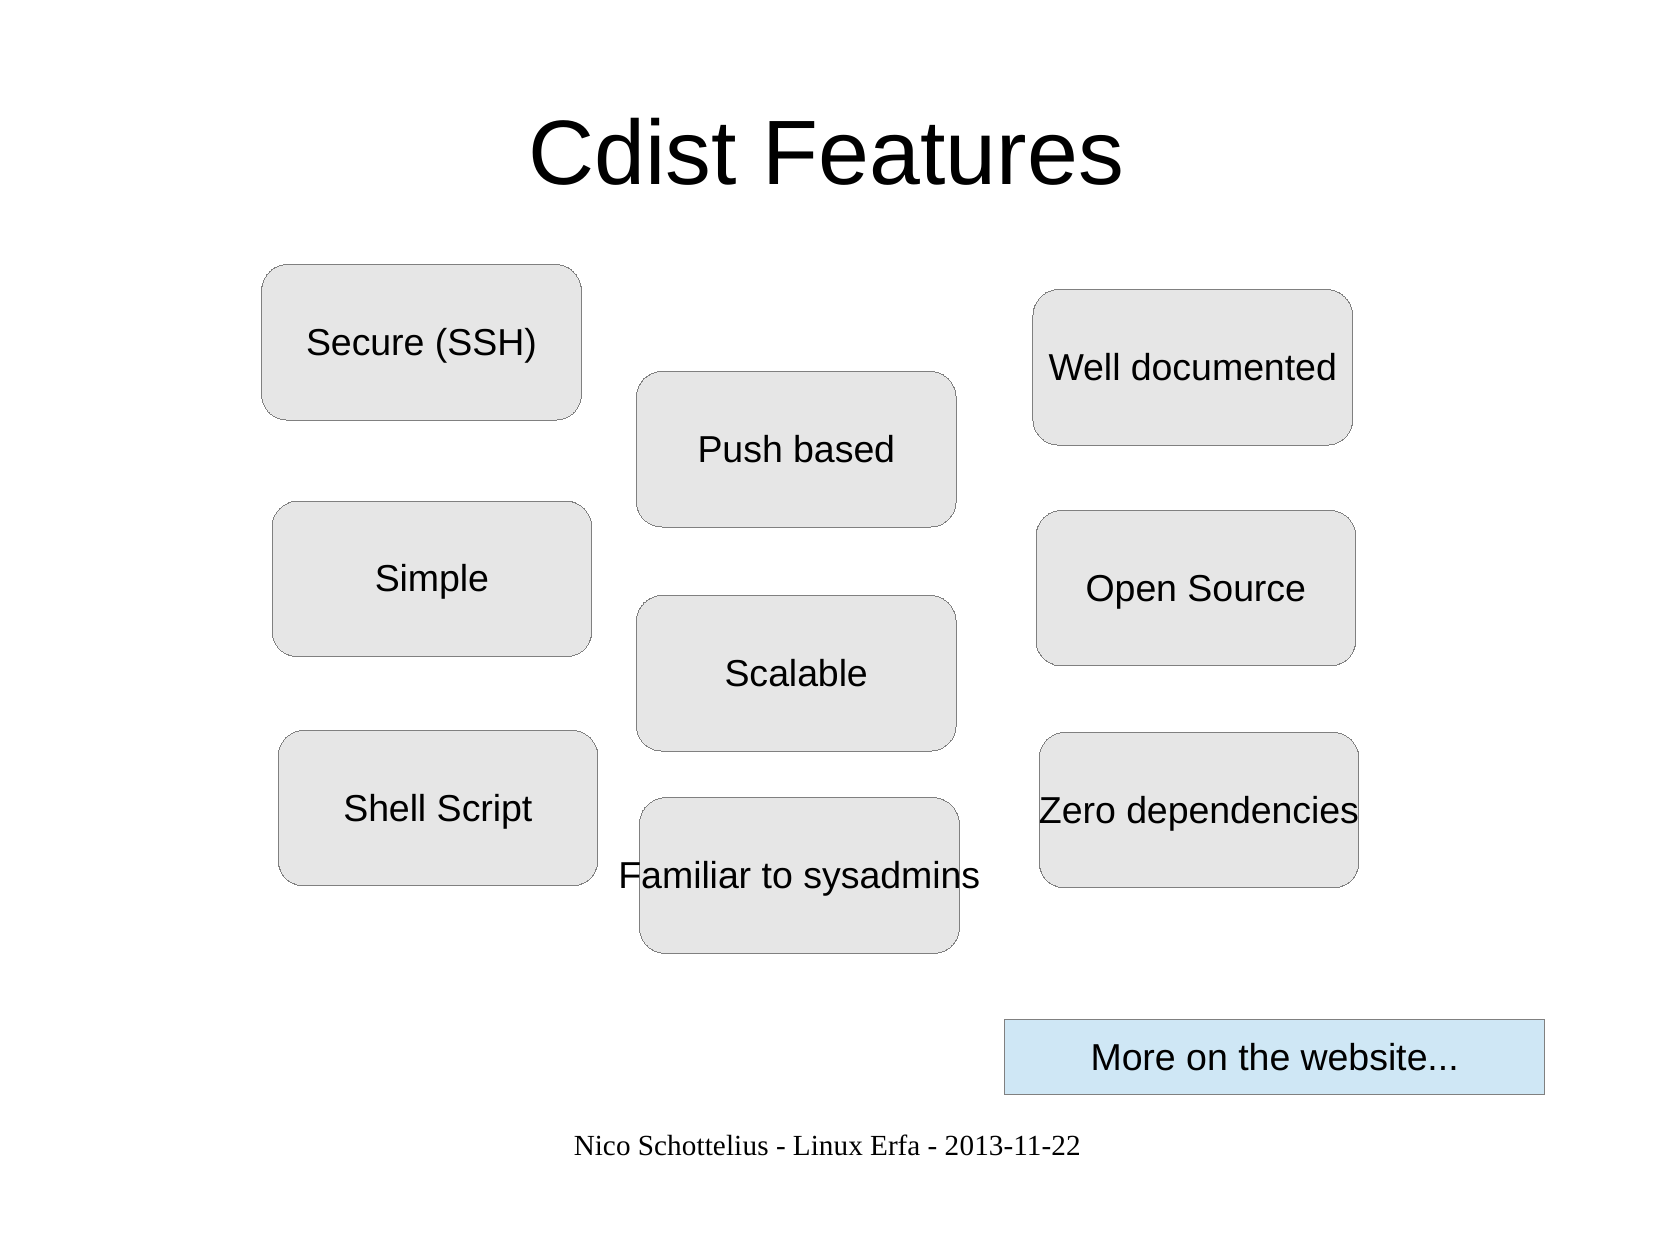

# Cdist Features
Secure (SSH)
Well documented
Push based
Simple
Open Source
Scalable
Shell Script
Zero dependencies
Familiar to sysadmins
More on the website...
Nico Schottelius - Linux Erfa - 2013-11-22